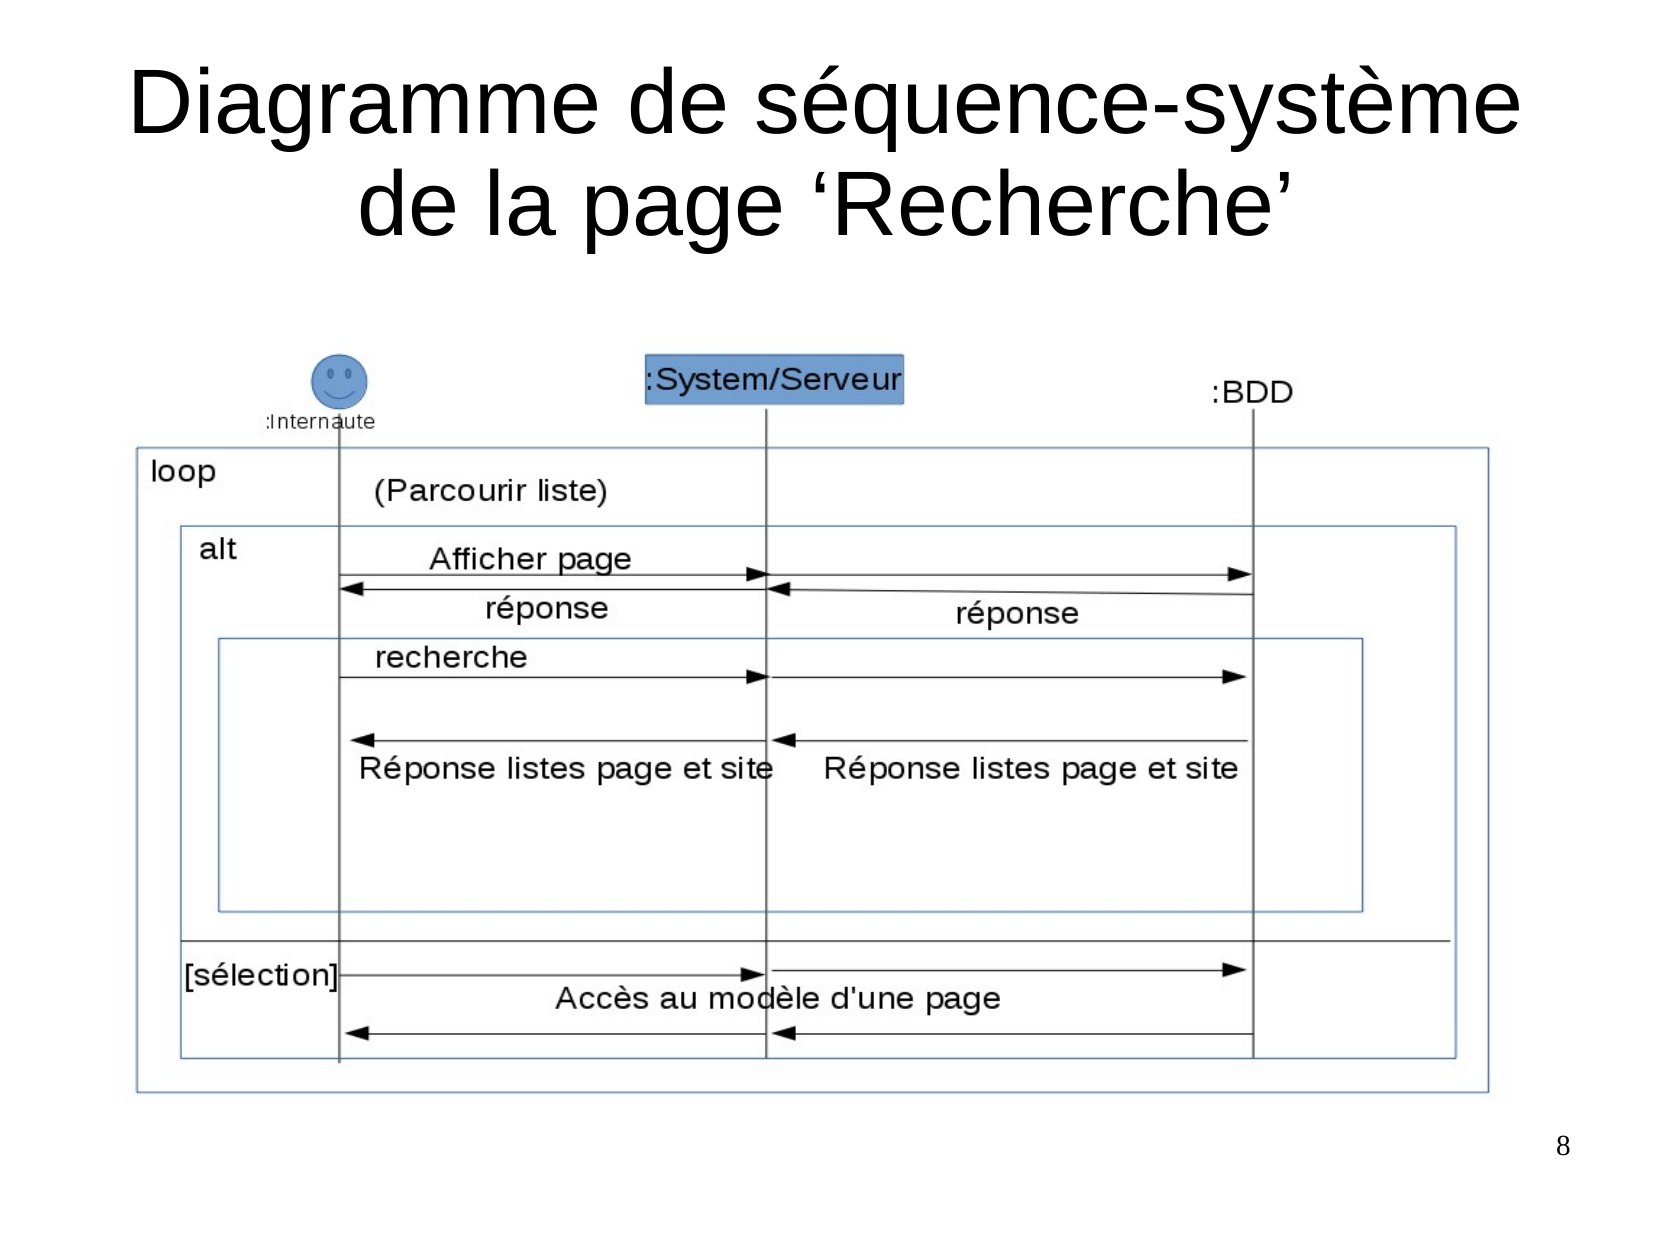

# Diagramme de séquence-système de la page ‘Recherche’
8